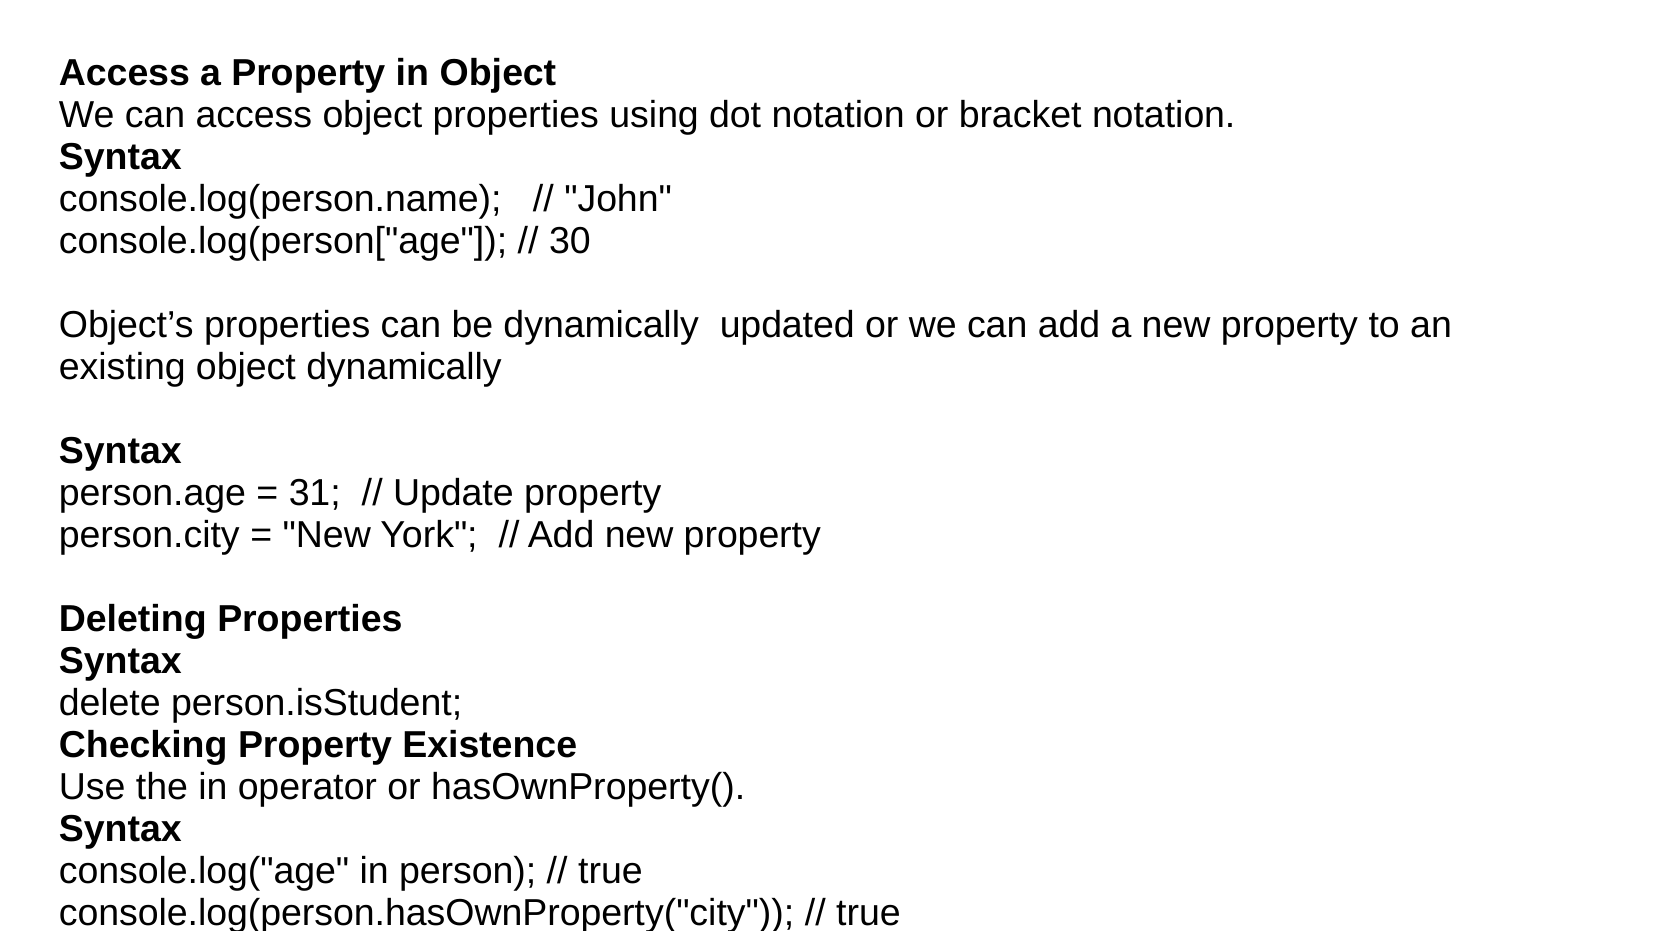

#
Access a Property in Object
We can access object properties using dot notation or bracket notation.
Syntax
console.log(person.name); // "John"
console.log(person["age"]); // 30
Object’s properties can be dynamically updated or we can add a new property to an existing object dynamically
Syntax
person.age = 31; // Update property
person.city = "New York"; // Add new property
Deleting Properties
Syntax
delete person.isStudent;
Checking Property Existence
Use the in operator or hasOwnProperty().
Syntax
console.log("age" in person); // true
console.log(person.hasOwnProperty("city")); // true